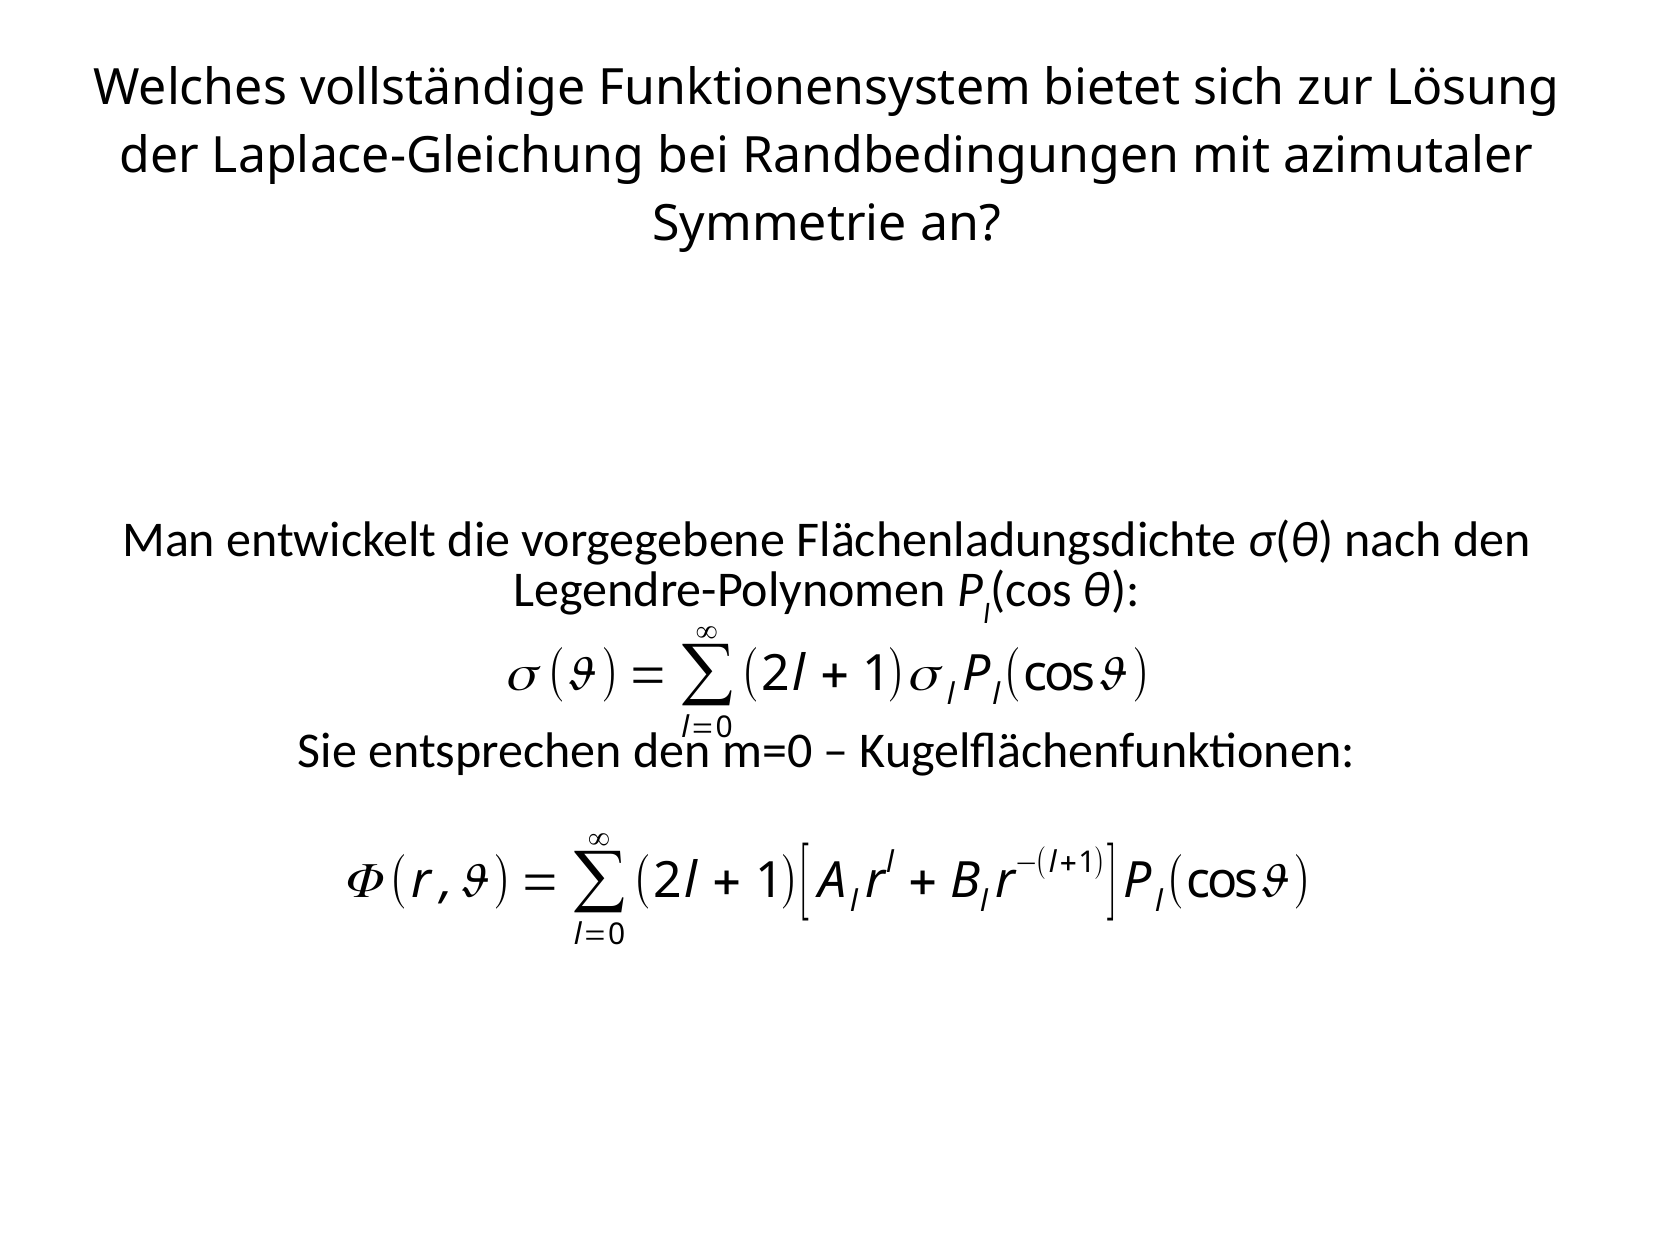

# Welches vollständige Funktionensystem bietet sich zur Lösung der Laplace-Gleichung bei Randbedingungen mit azimutaler Symmetrie an?
Man entwickelt die vorgegebene Flächenladungsdichte σ(θ) nach den Legendre-Polynomen Pl(cos θ):
Sie entsprechen den m=0 – Kugelflächenfunktionen: